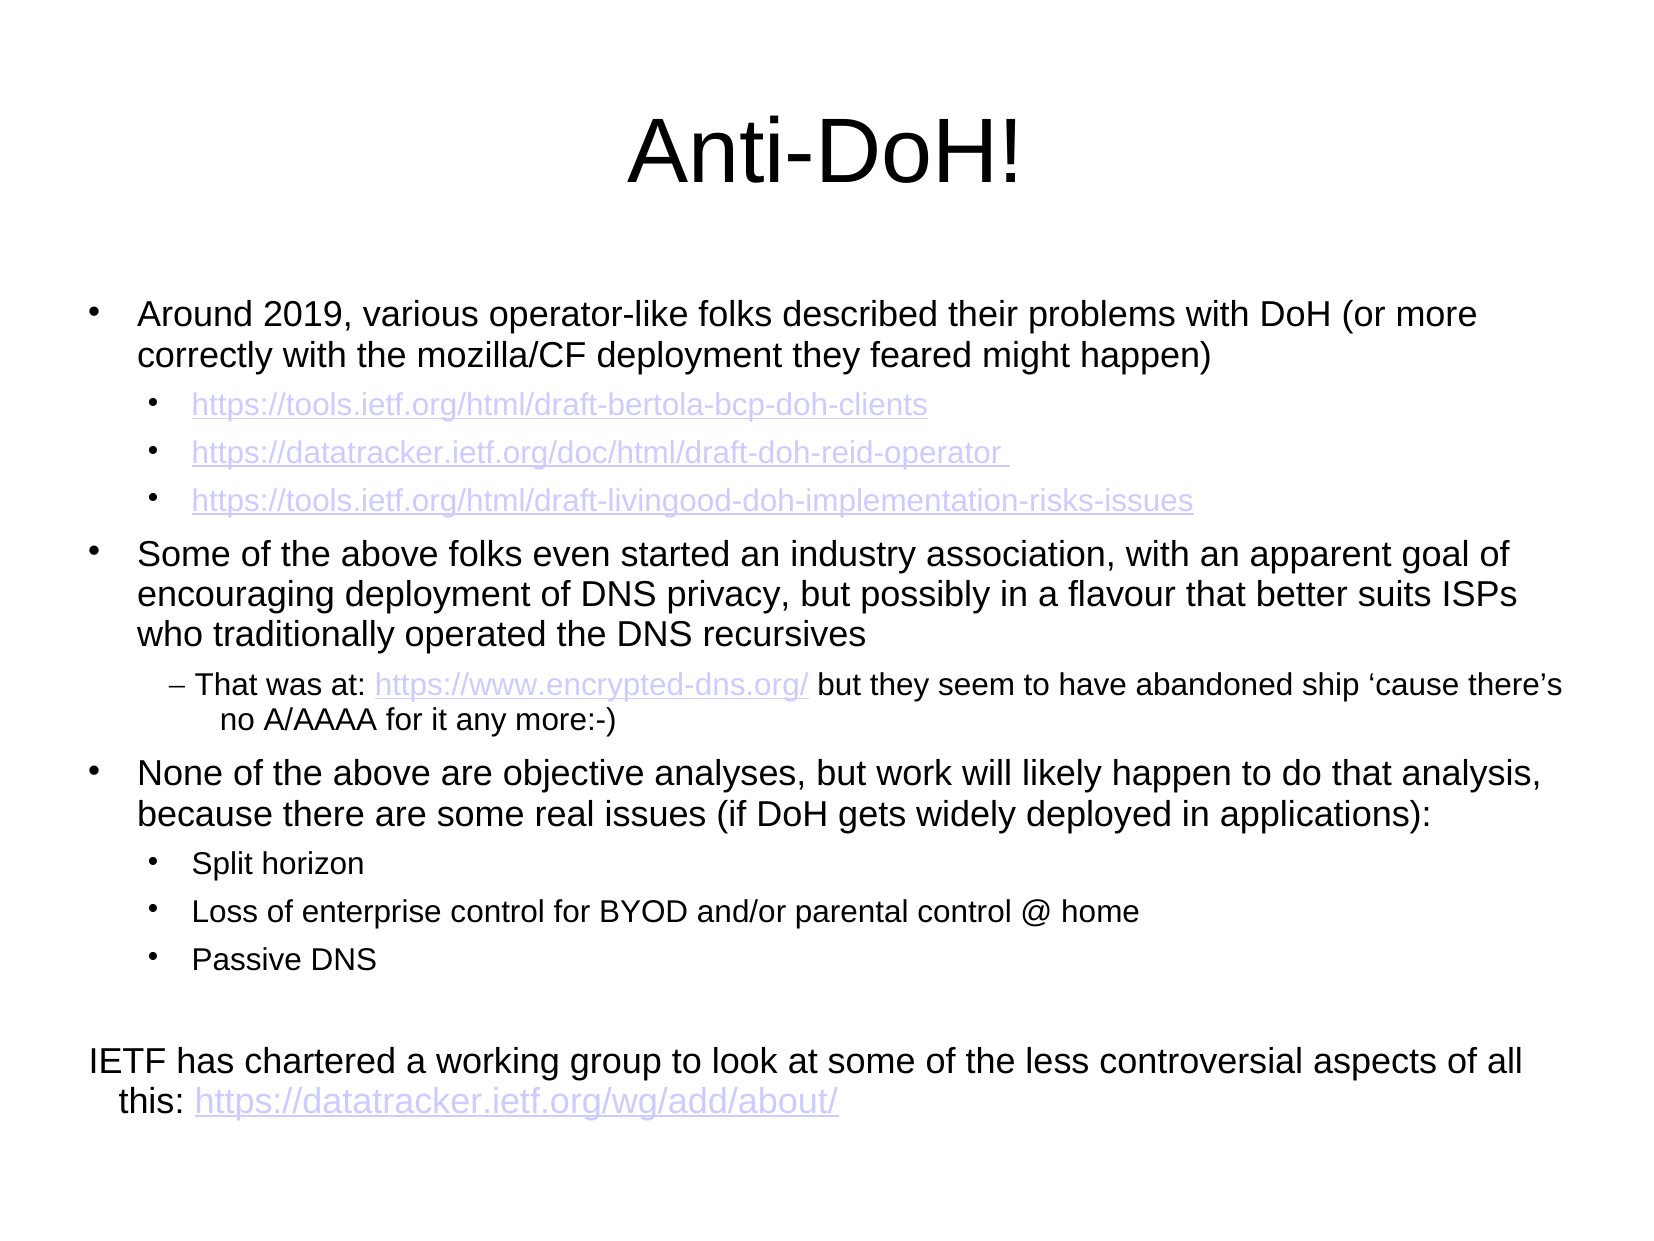

# Anti-DoH!
Around 2019, various operator-like folks described their problems with DoH (or more correctly with the mozilla/CF deployment they feared might happen)
https://tools.ietf.org/html/draft-bertola-bcp-doh-clients
https://datatracker.ietf.org/doc/html/draft-doh-reid-operator
https://tools.ietf.org/html/draft-livingood-doh-implementation-risks-issues
Some of the above folks even started an industry association, with an apparent goal of encouraging deployment of DNS privacy, but possibly in a flavour that better suits ISPs who traditionally operated the DNS recursives
That was at: https://www.encrypted-dns.org/ but they seem to have abandoned ship ‘cause there’s no A/AAAA for it any more:-)
None of the above are objective analyses, but work will likely happen to do that analysis, because there are some real issues (if DoH gets widely deployed in applications):
Split horizon
Loss of enterprise control for BYOD and/or parental control @ home
Passive DNS
IETF has chartered a working group to look at some of the less controversial aspects of all this: https://datatracker.ietf.org/wg/add/about/